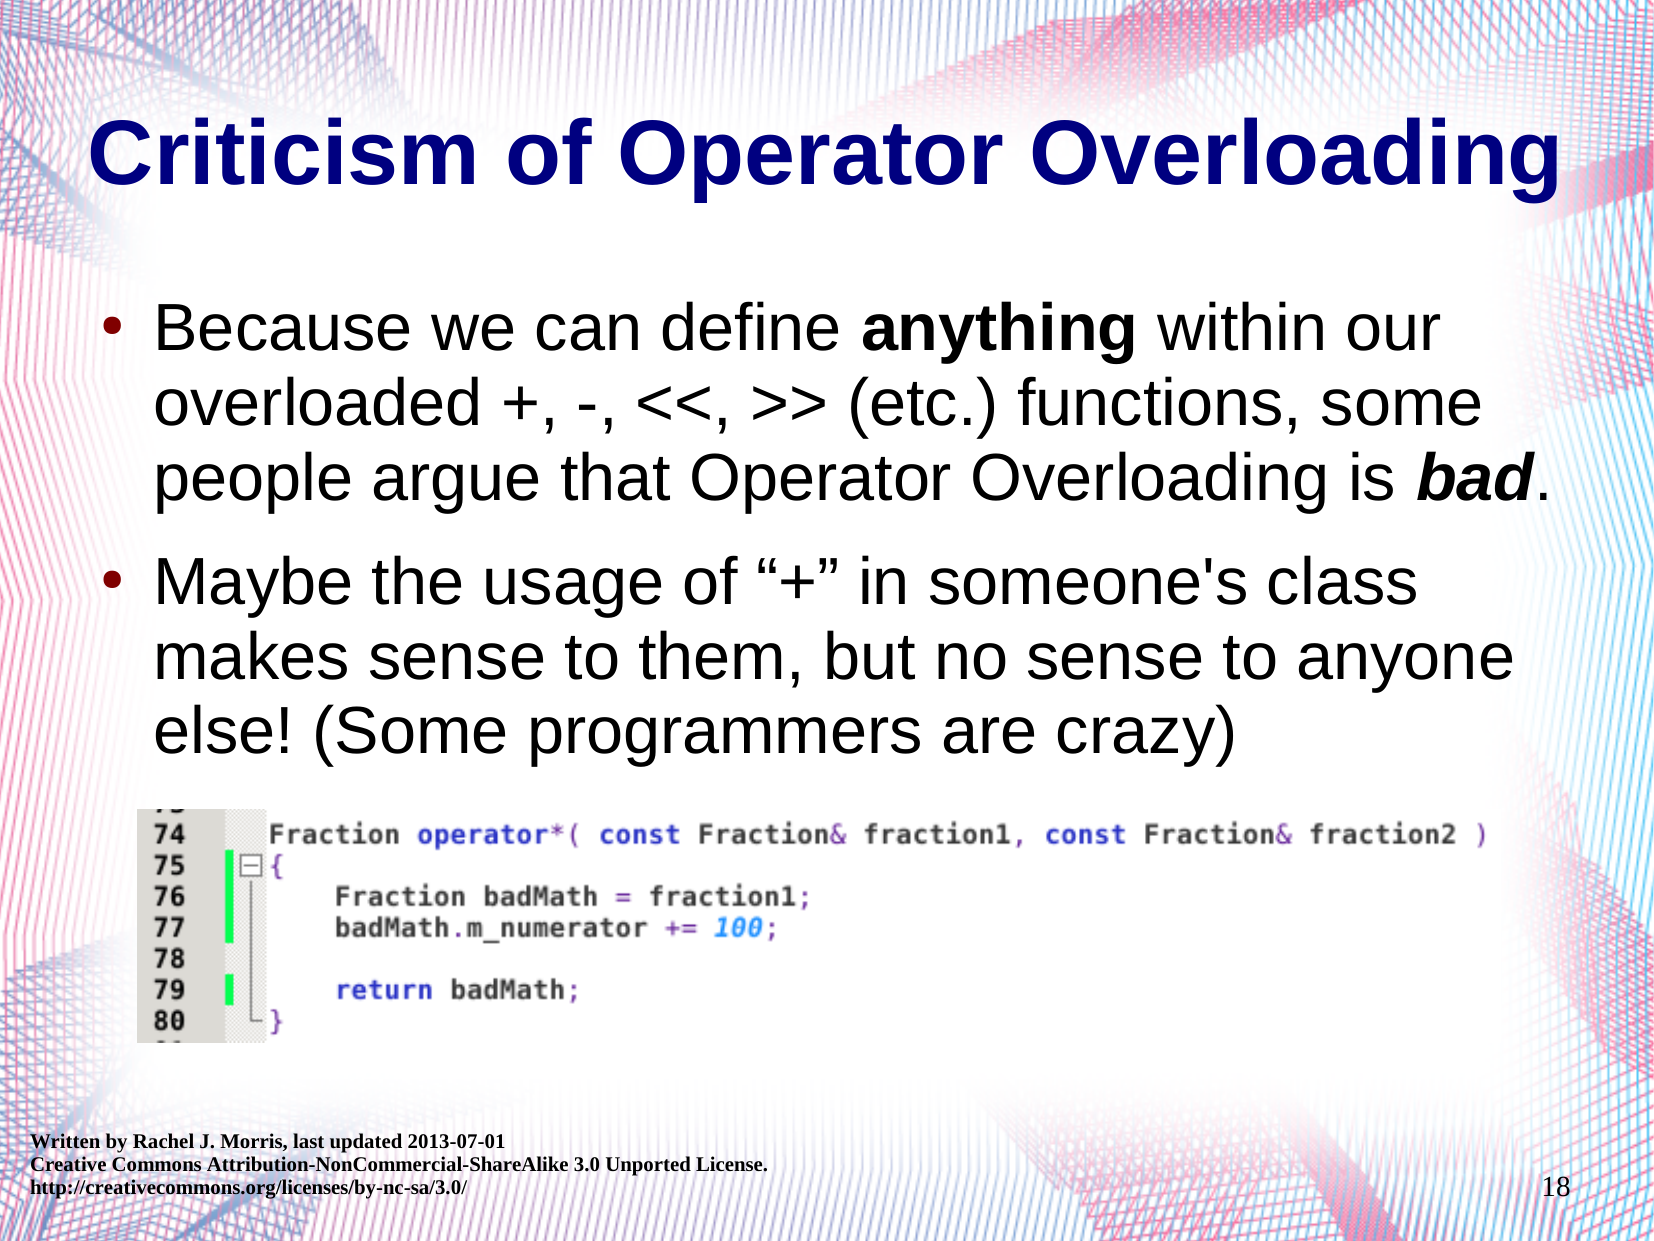

# Criticism of Operator Overloading
Because we can define anything within our overloaded +, -, <<, >> (etc.) functions, some people argue that Operator Overloading is bad.
Maybe the usage of “+” in someone's class makes sense to them, but no sense to anyone else! (Some programmers are crazy)
18